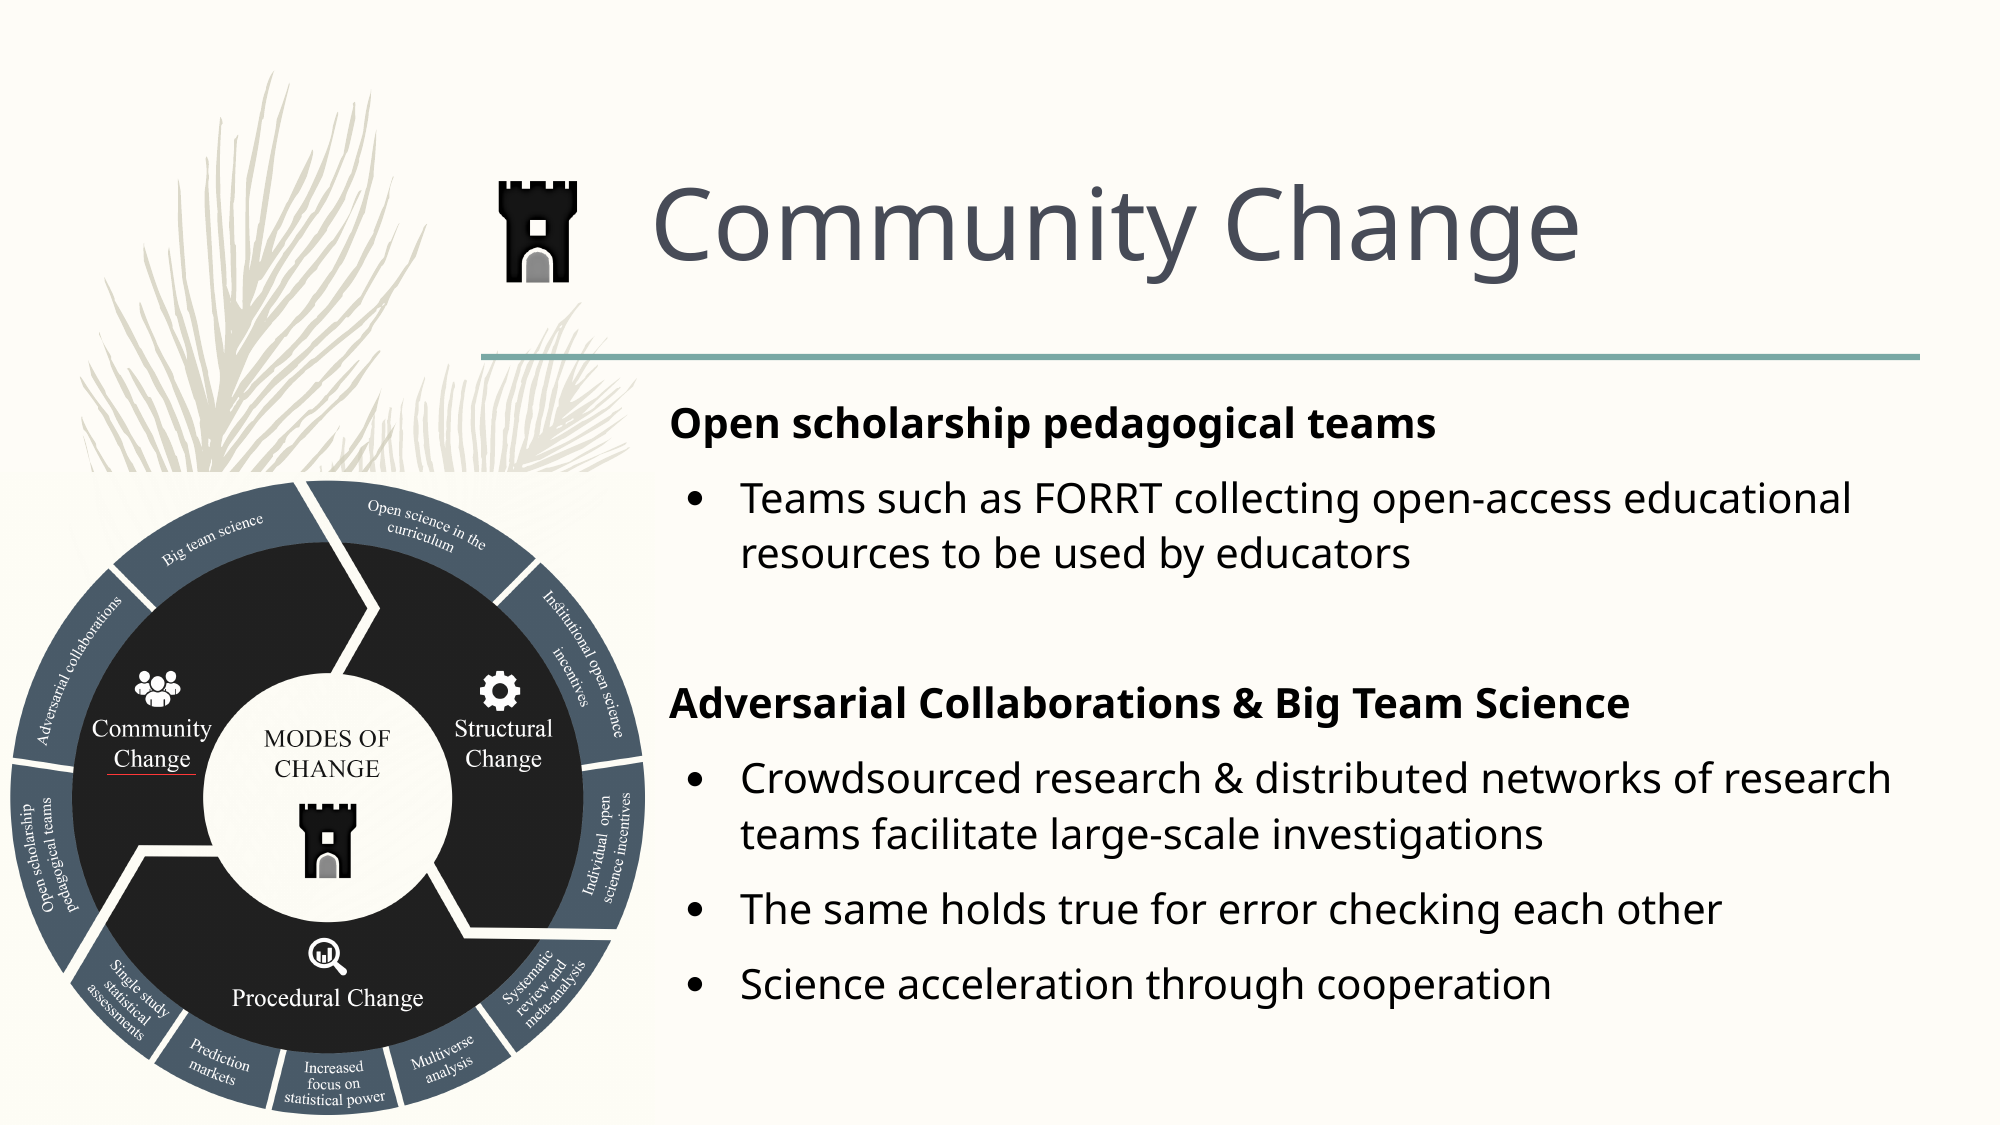

# Community Change
Open scholarship pedagogical teams
Teams such as FORRT collecting open-access educational resources to be used by educators
Adversarial Collaborations & Big Team Science
Crowdsourced research & distributed networks of research teams facilitate large-scale investigations
The same holds true for error checking each other
Science acceleration through cooperation